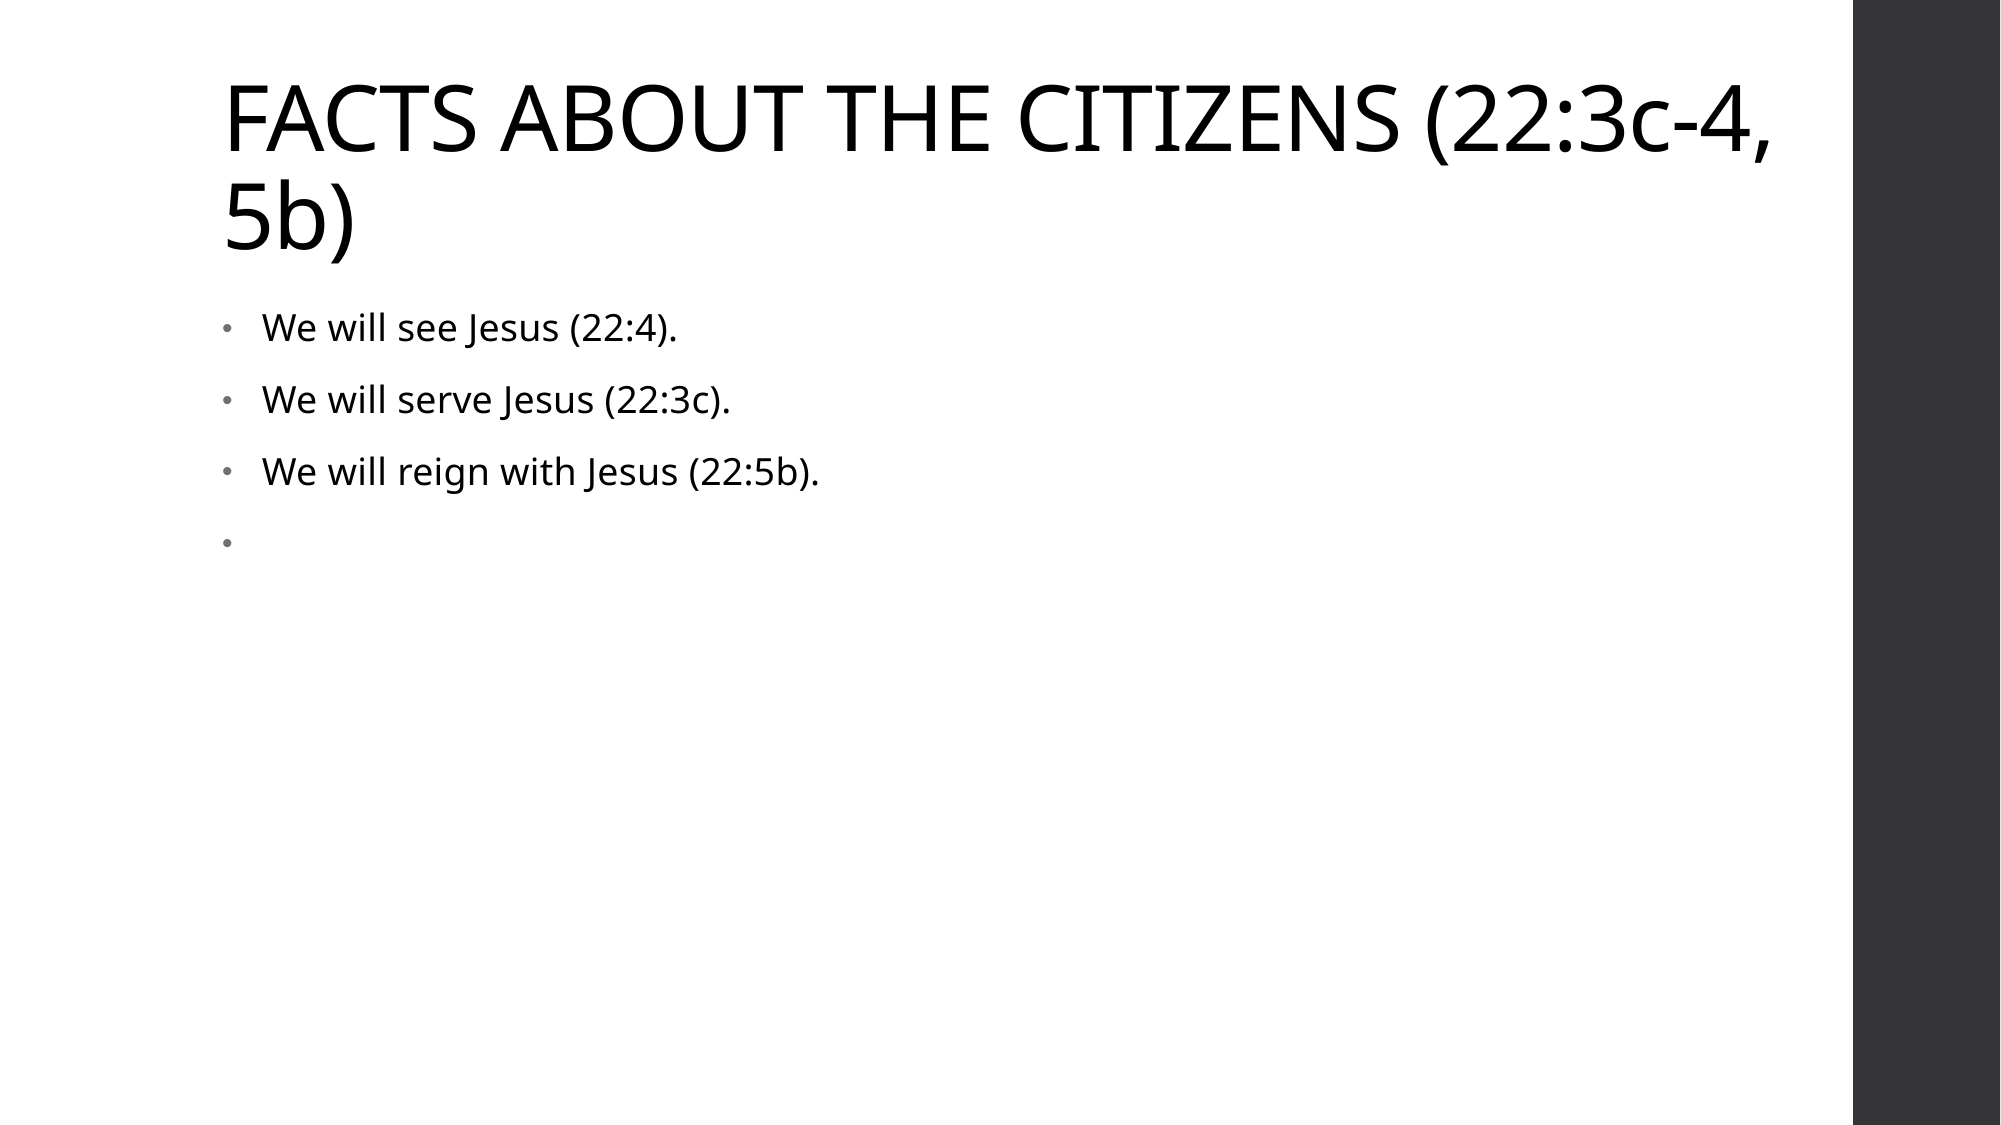

# FACTS ABOUT THE CITIZENS (22:3c-4, 5b)
 We will see Jesus (22:4).
 We will serve Jesus (22:3c).
 We will reign with Jesus (22:5b).